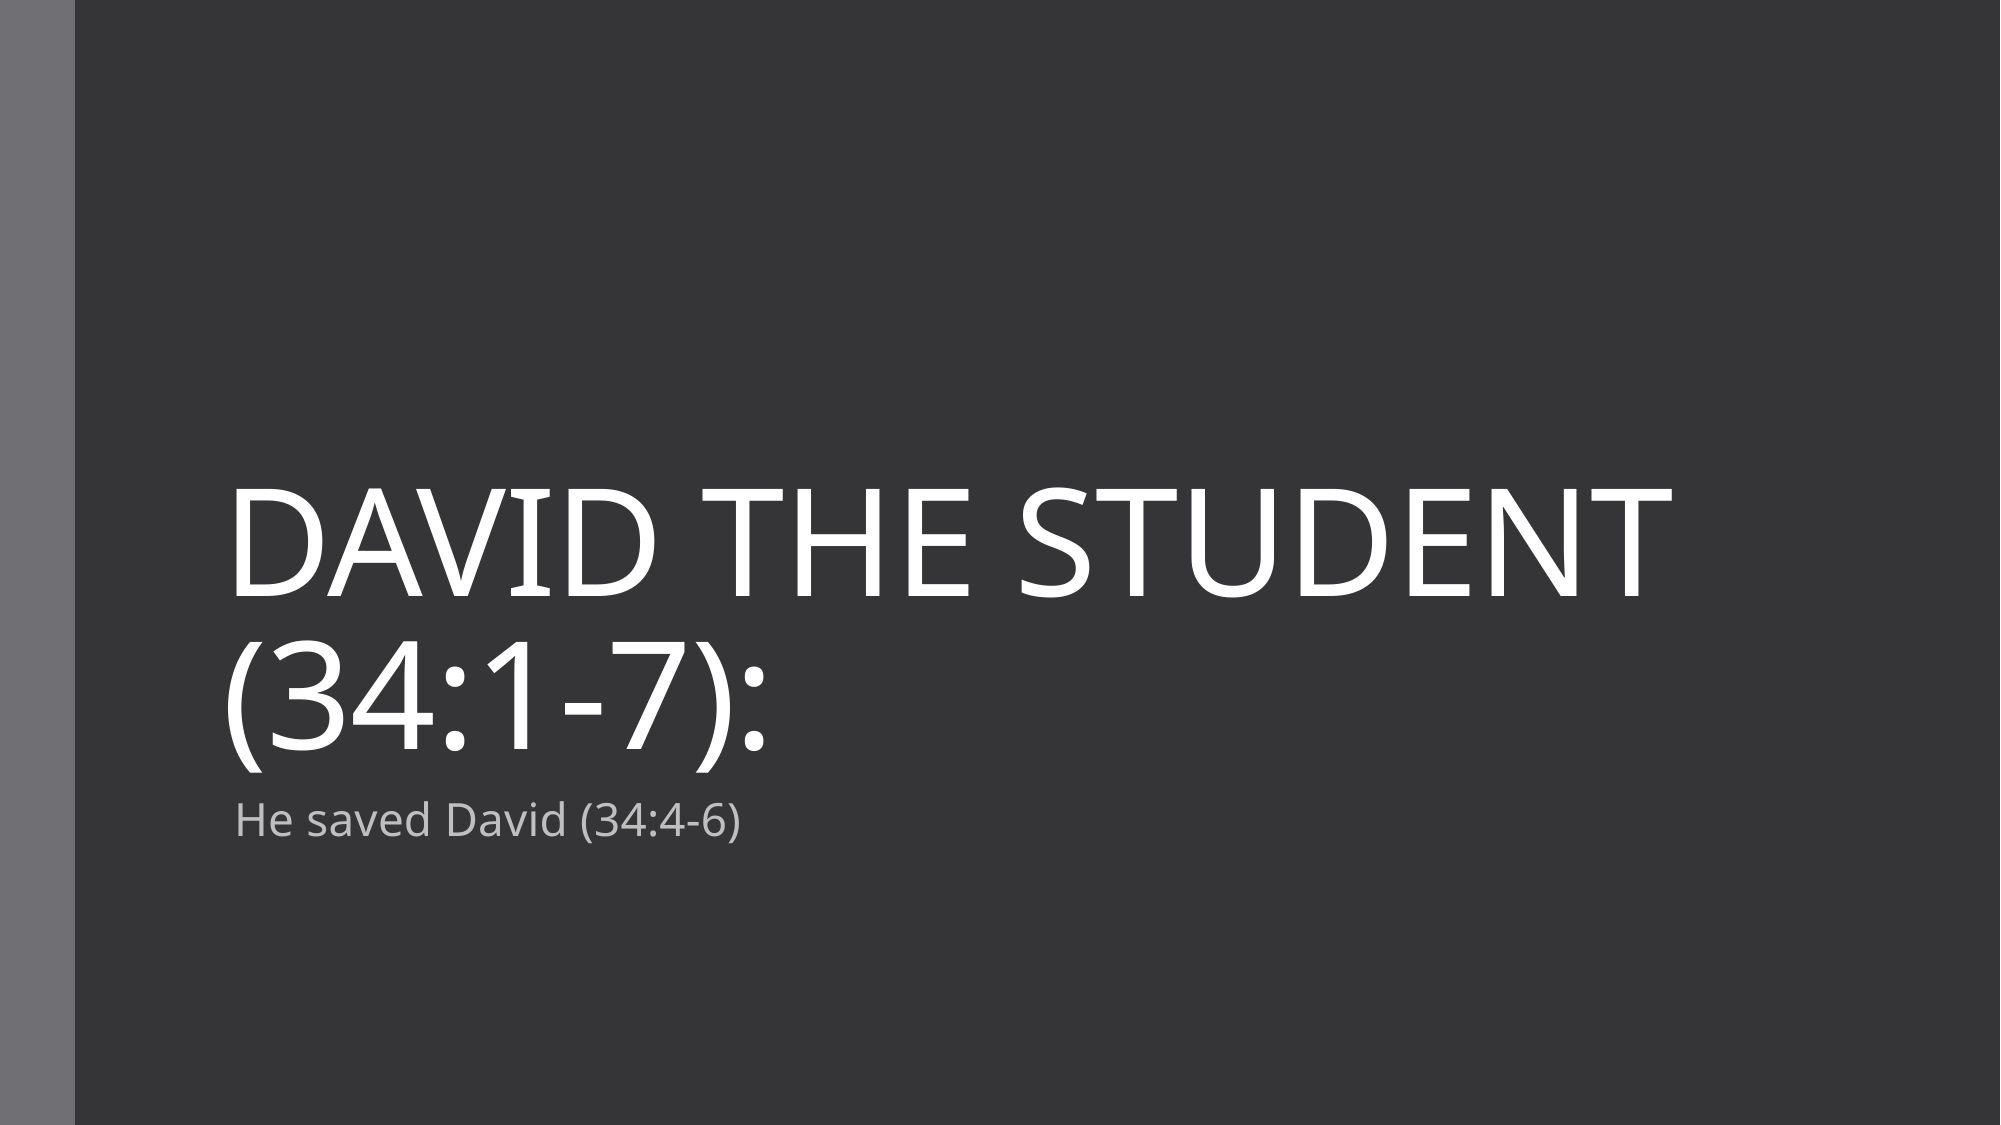

# DAVID THE STUDENT (34:1-7):
 He saved David (34:4-6)